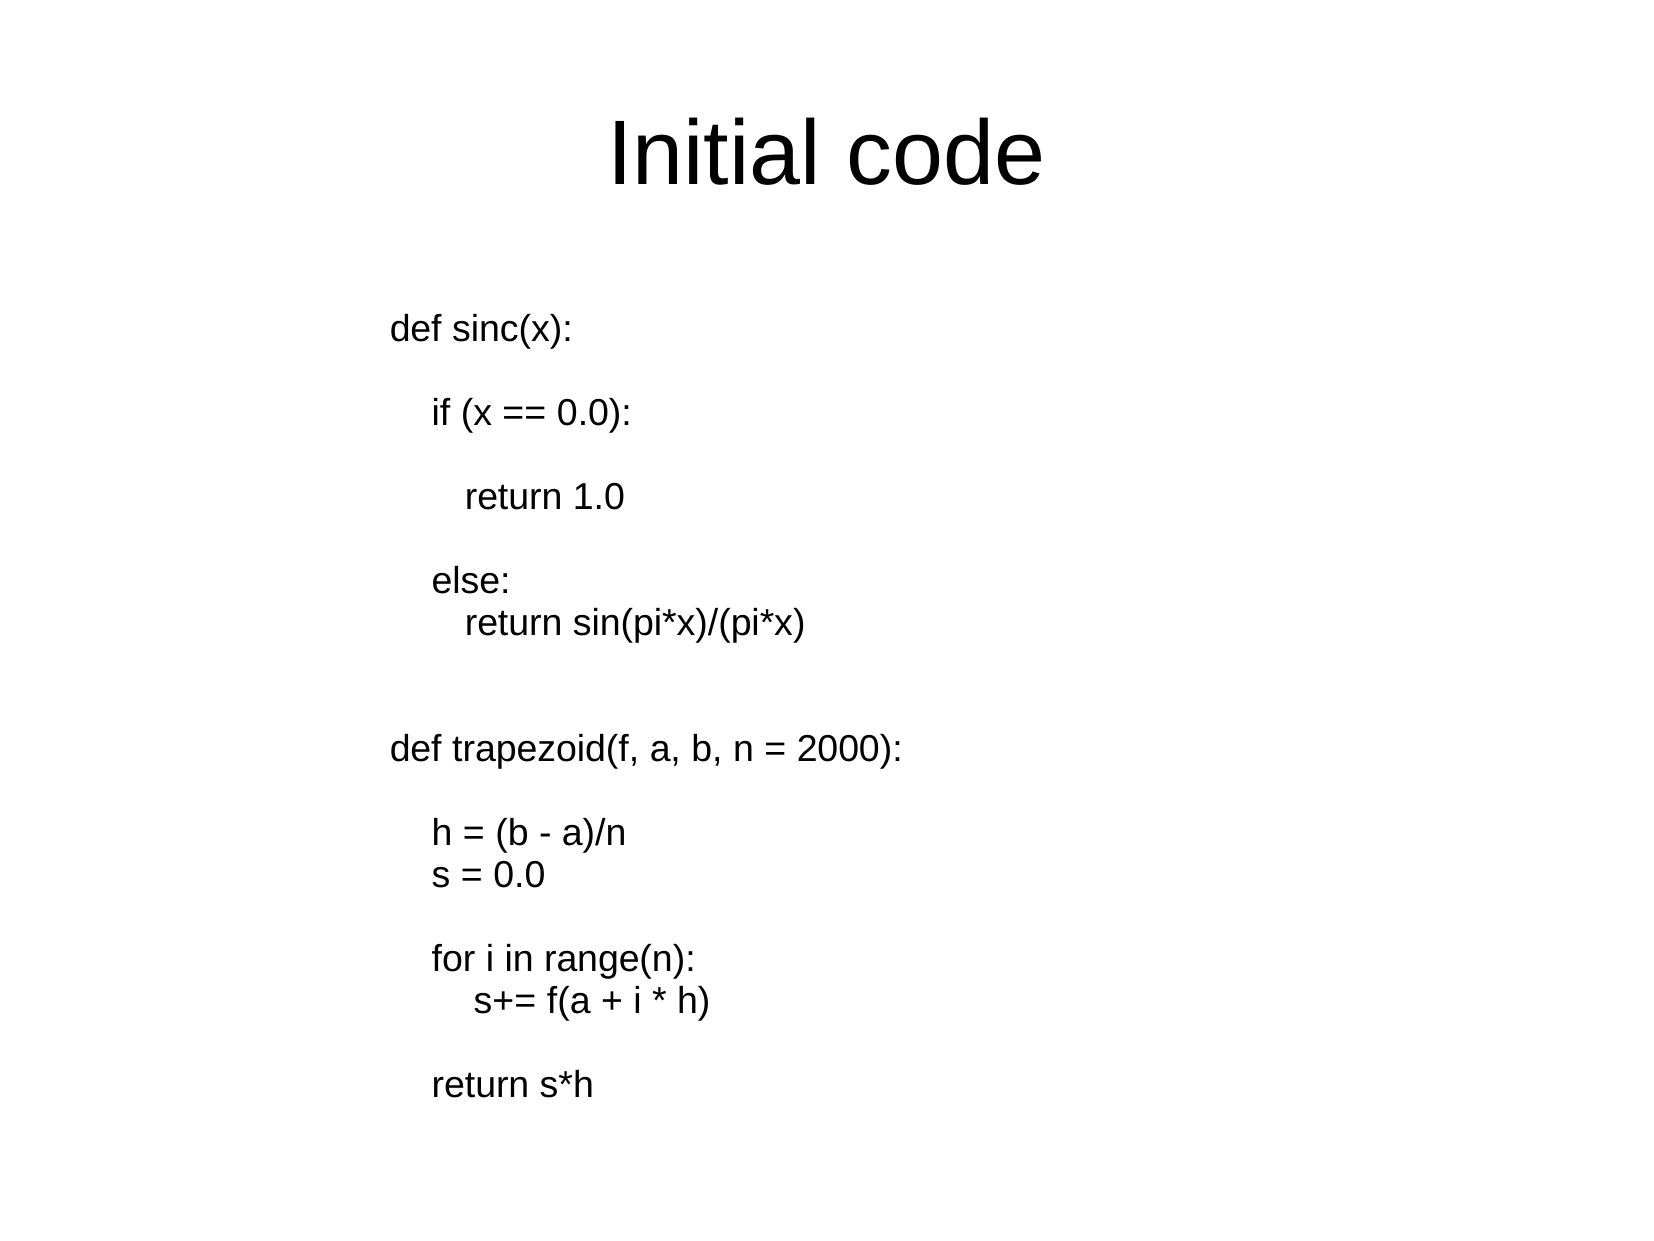

# Initial code
def sinc(x):
 if (x == 0.0):
 	return 1.0
 else:
 	return sin(pi*x)/(pi*x)
def trapezoid(f, a, b, n = 2000):
 h = (b - a)/n
 s = 0.0
 for i in range(n):
 s+= f(a + i * h)
 return s*h